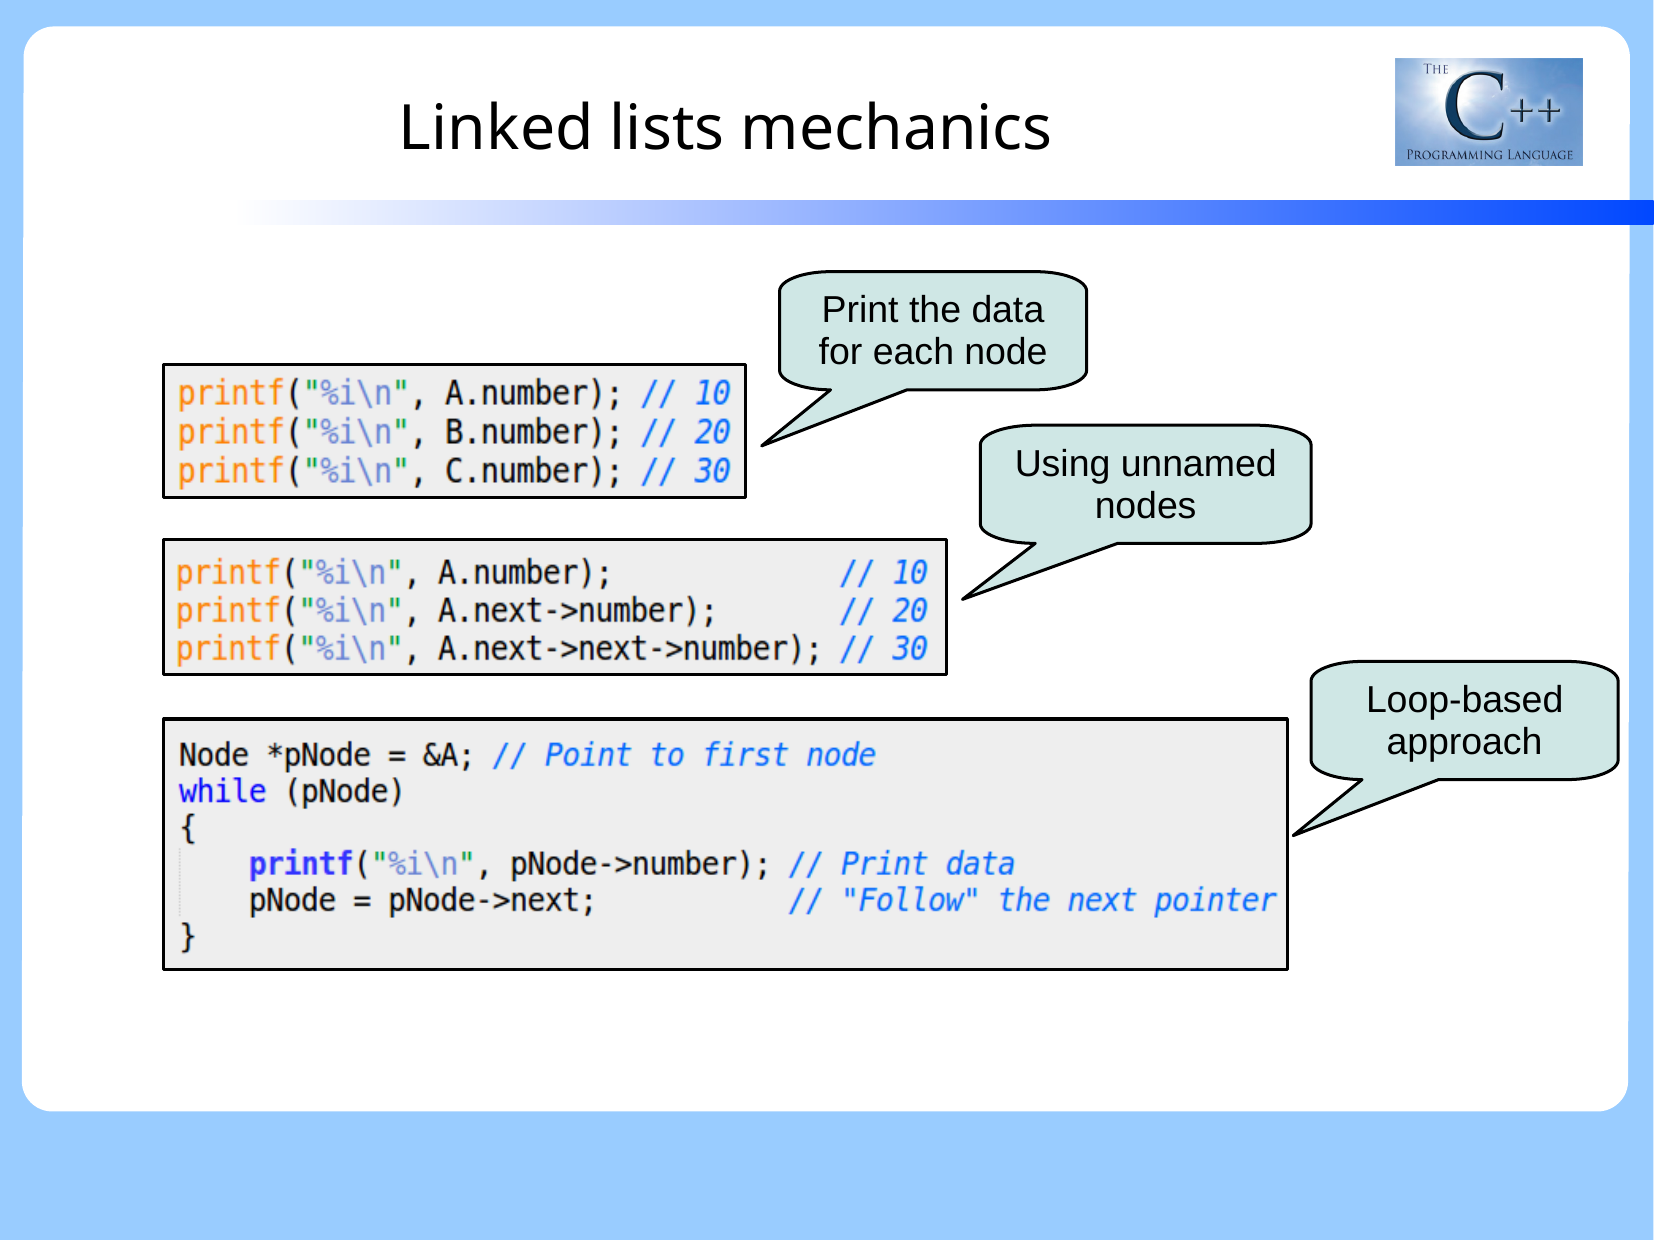

# Linked lists mechanics
Print the data for each node
Using unnamed nodes
Loop-based approach